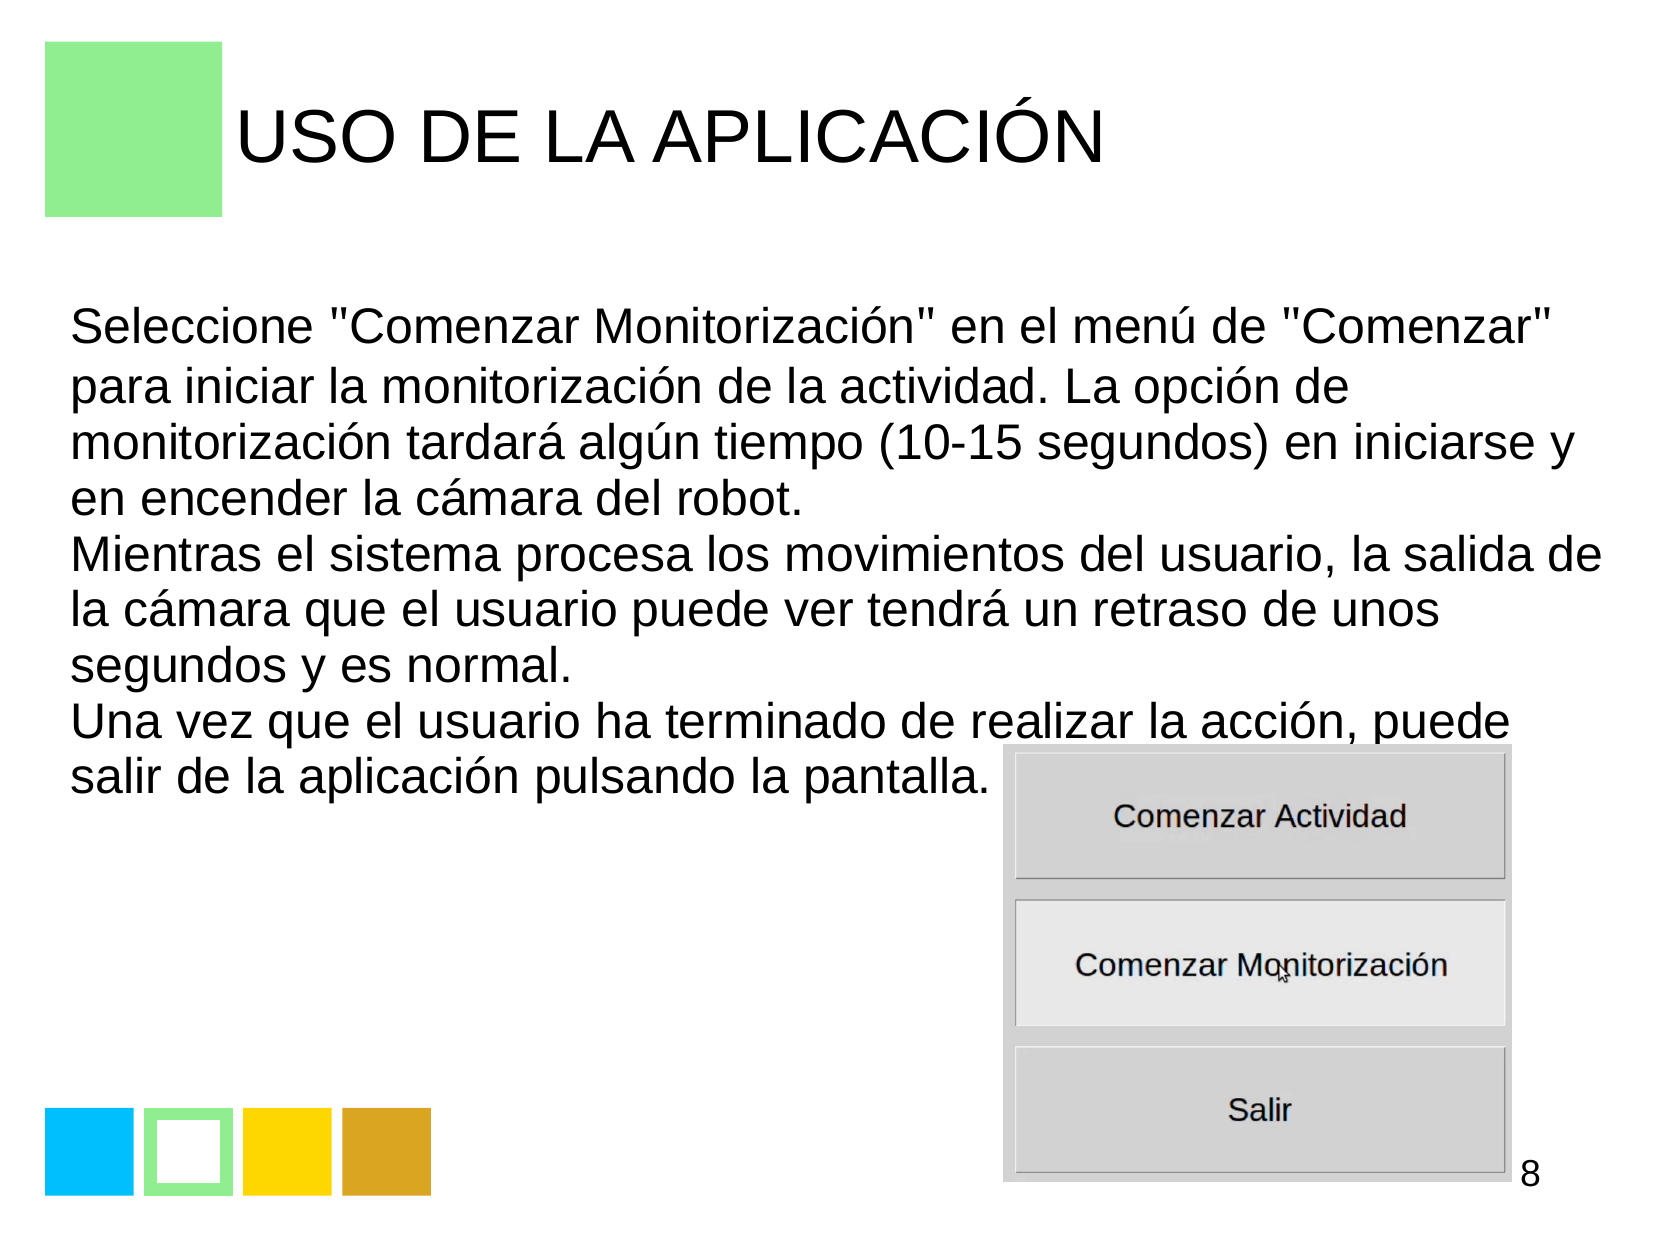

# USO DE LA APLICACIÓN
Seleccione "Comenzar Monitorización" en el menú de "Comenzar" para iniciar la monitorización de la actividad. La opción de monitorización tardará algún tiempo (10-15 segundos) en iniciarse y en encender la cámara del robot.
Mientras el sistema procesa los movimientos del usuario, la salida de la cámara que el usuario puede ver tendrá un retraso de unos segundos y es normal.
Una vez que el usuario ha terminado de realizar la acción, puede salir de la aplicación pulsando la pantalla.